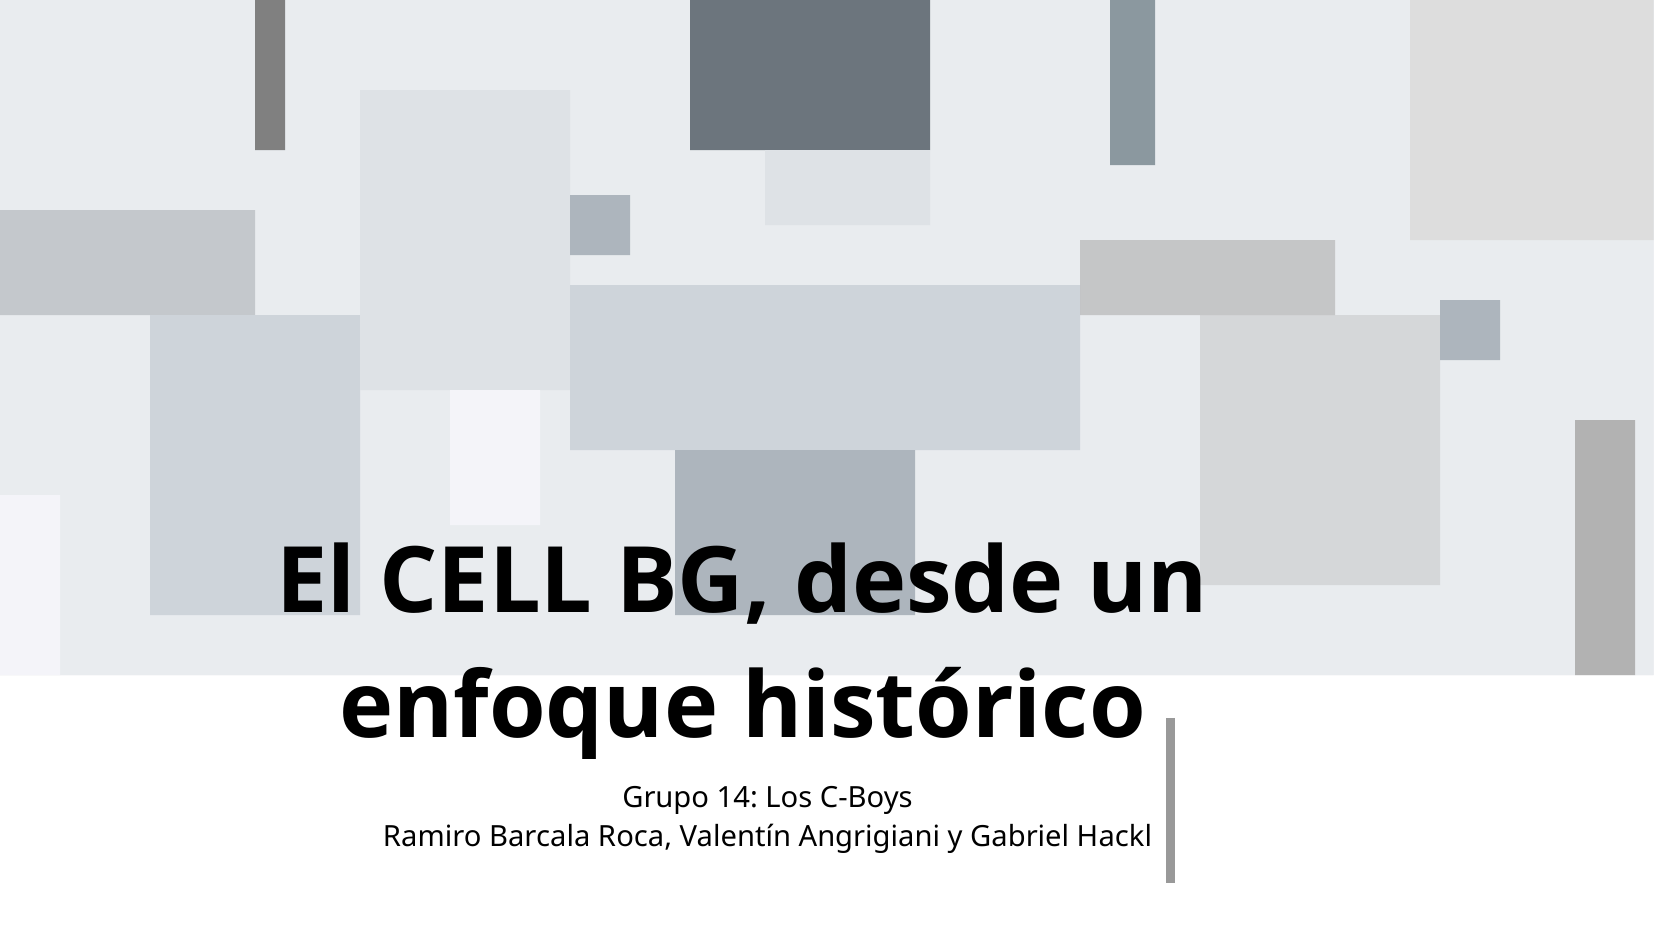

El CELL BG, desde un enfoque histórico
# Grupo 14: Los C-Boys Ramiro Barcala Roca, Valentín Angrigiani y Gabriel Hackl